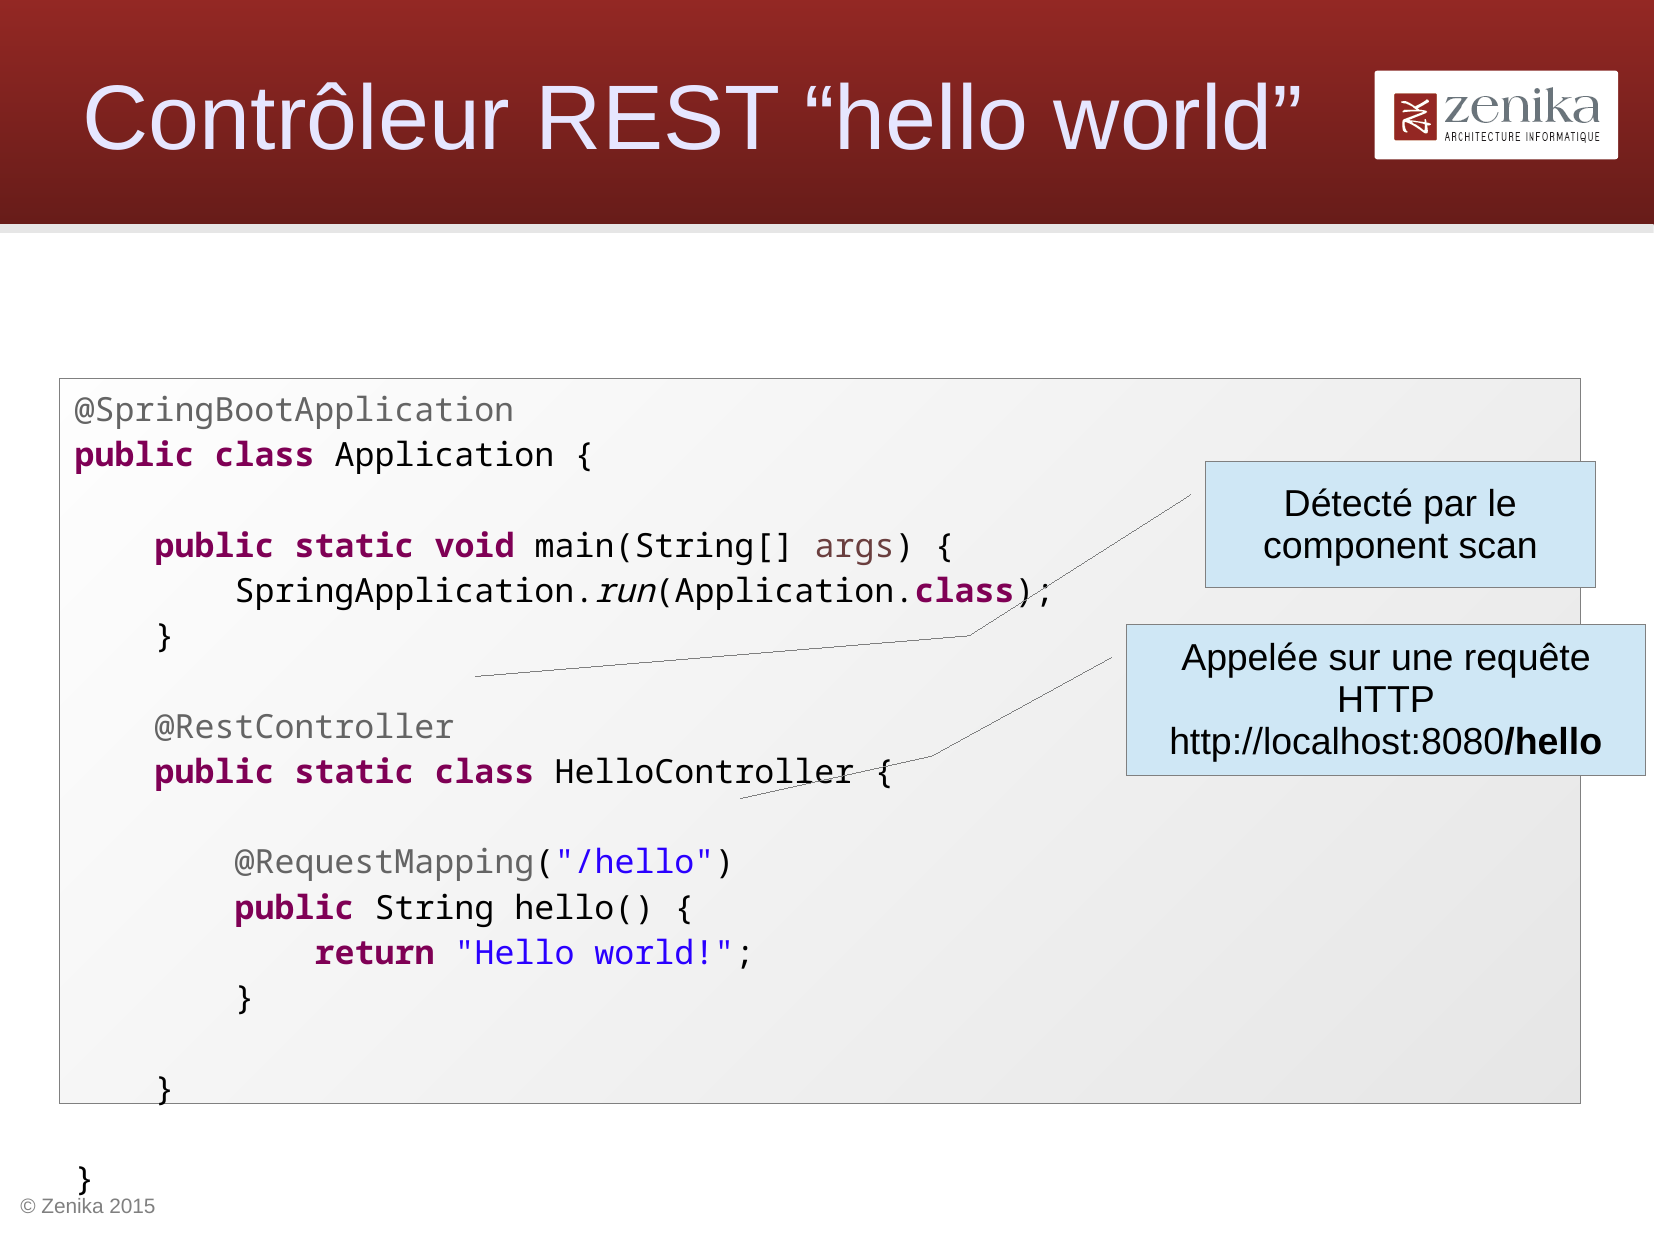

# Contrôleur REST “hello world”
@SpringBootApplication
public class Application {
 public static void main(String[] args) {
 SpringApplication.run(Application.class);
 }
 @RestController
 public static class HelloController {
 @RequestMapping("/hello")
 public String hello() {
 return "Hello world!";
 }
 }
}
Détecté par le component scan
Appelée sur une requête HTTP
http://localhost:8080/hello